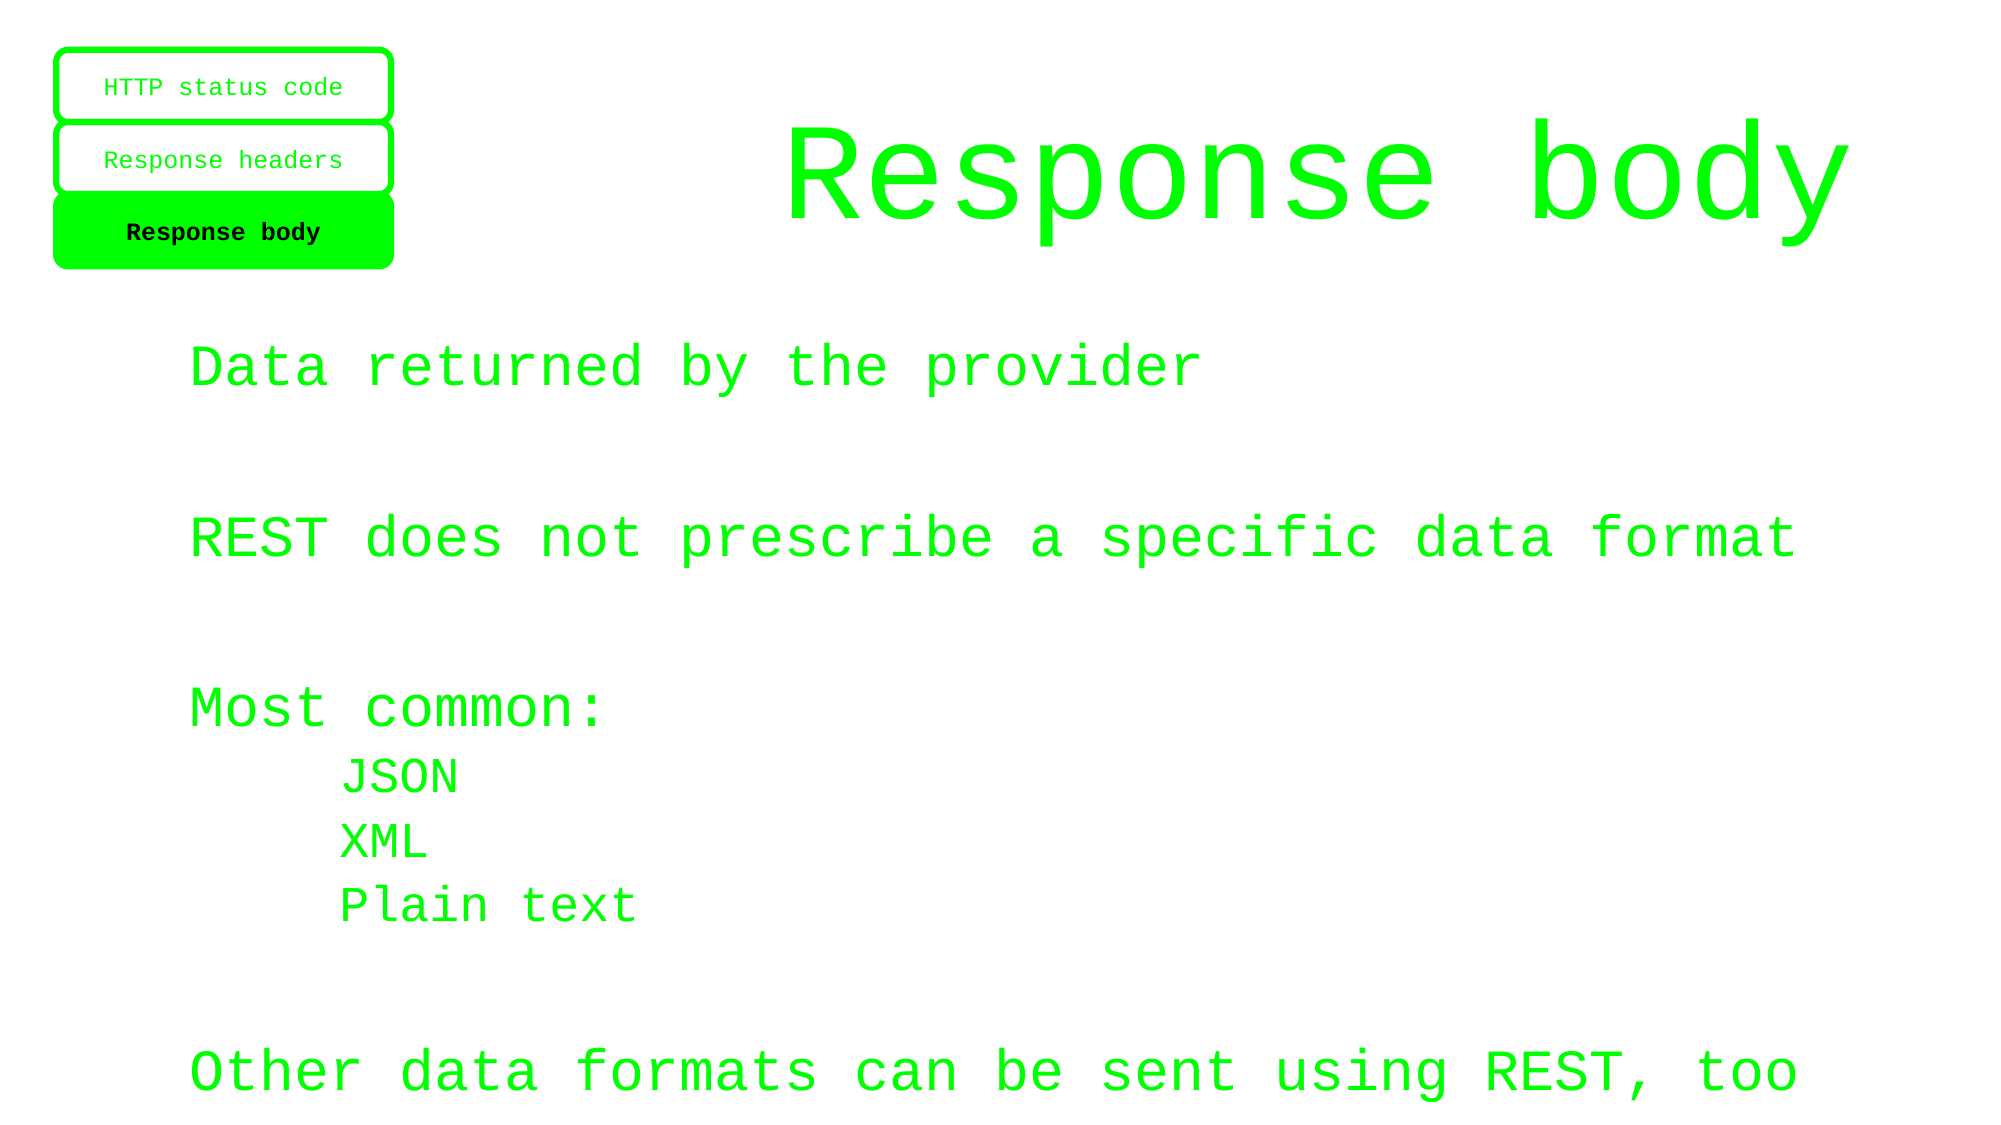

HTTP status code
Response body
Response headers
Response body
# Data returned by the provider
REST does not prescribe a specific data format
Most common:
JSON
XML
Plain text
Other data formats can be sent using REST, too